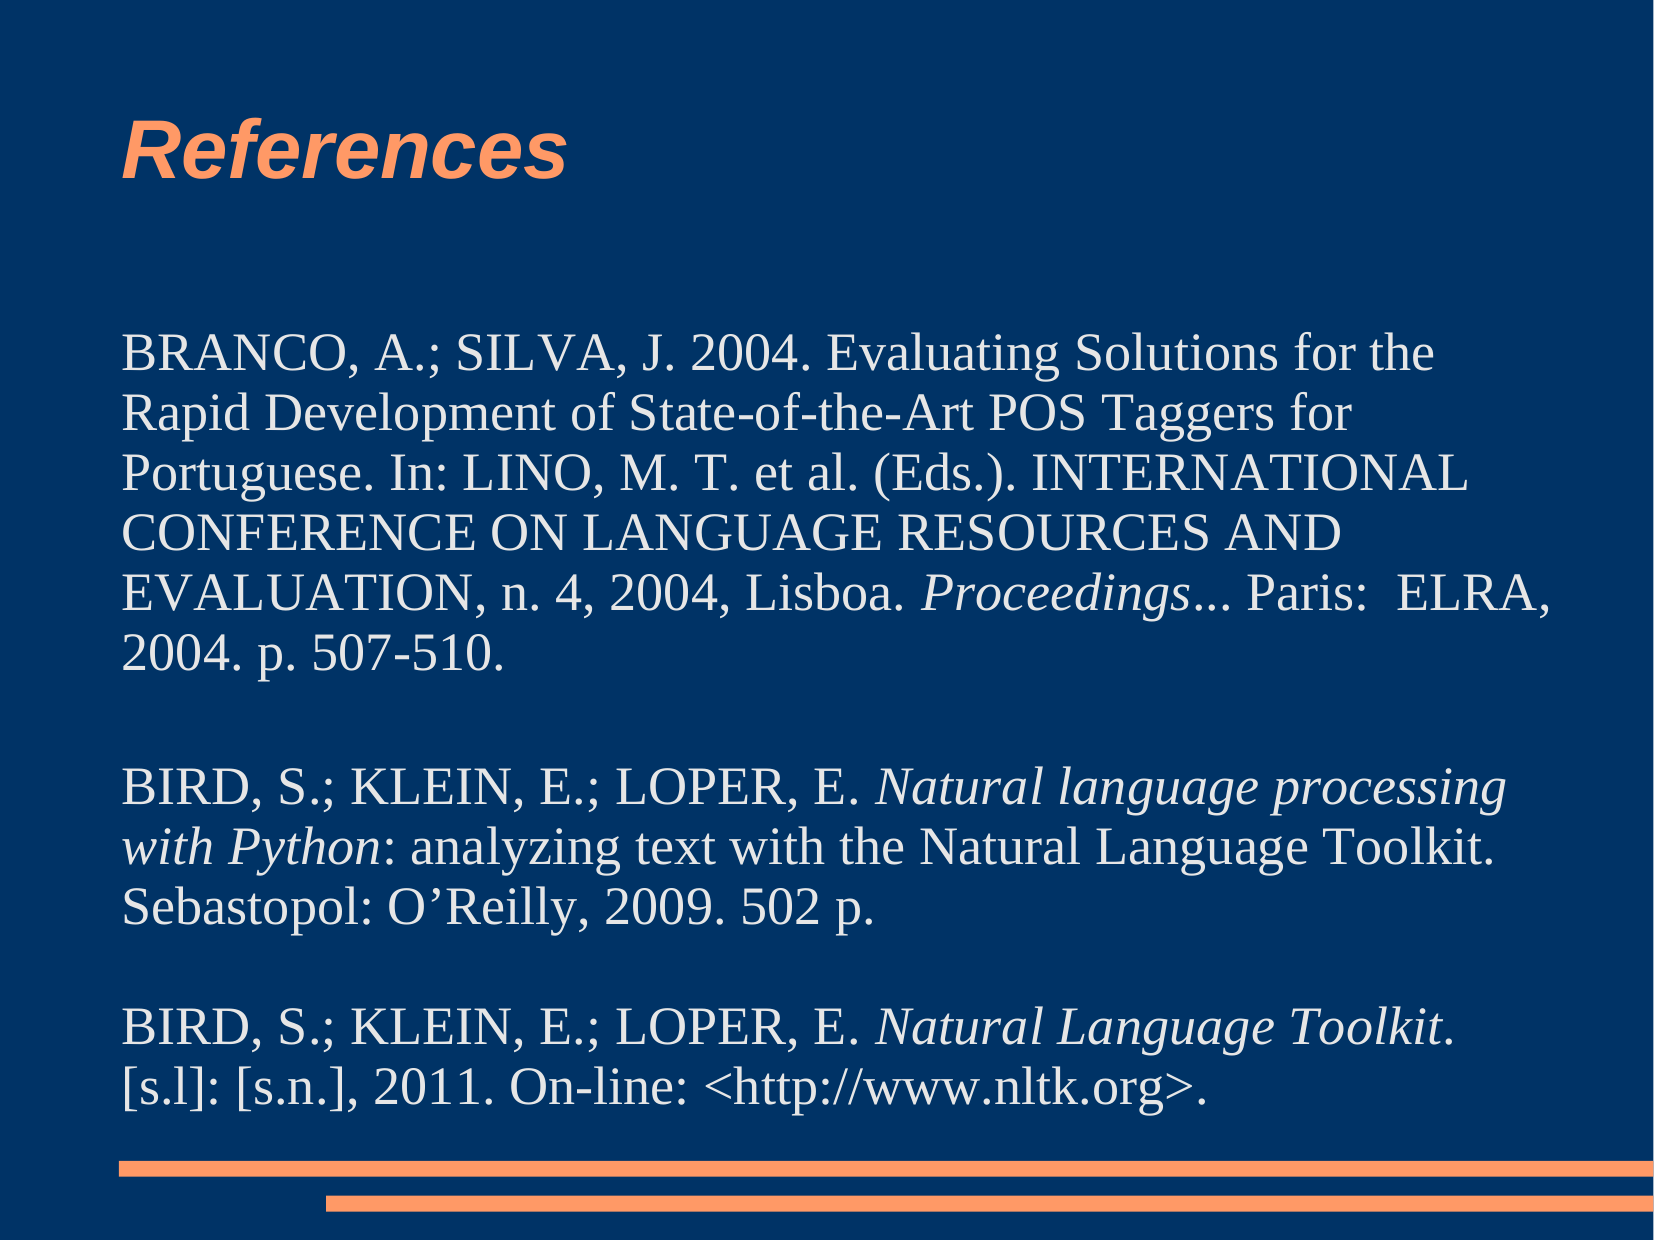

# References
BRANCO, A.; SILVA, J. 2004. Evaluating Solutions for the Rapid Development of State-of-the-Art POS Taggers for Portuguese. In: LINO, M. T. et al. (Eds.). INTERNATIONAL CONFERENCE ON LANGUAGE RESOURCES AND EVALUATION, n. 4, 2004, Lisboa. Proceedings... Paris: ELRA, 2004. p. 507-510.
BIRD, S.; KLEIN, E.; LOPER, E. Natural language processing with Python: analyzing text with the Natural Language Toolkit. Sebastopol: O’Reilly, 2009. 502 p.
BIRD, S.; KLEIN, E.; LOPER, E. Natural Language Toolkit. [s.l]: [s.n.], 2011. On-line: <http://www.nltk.org>.